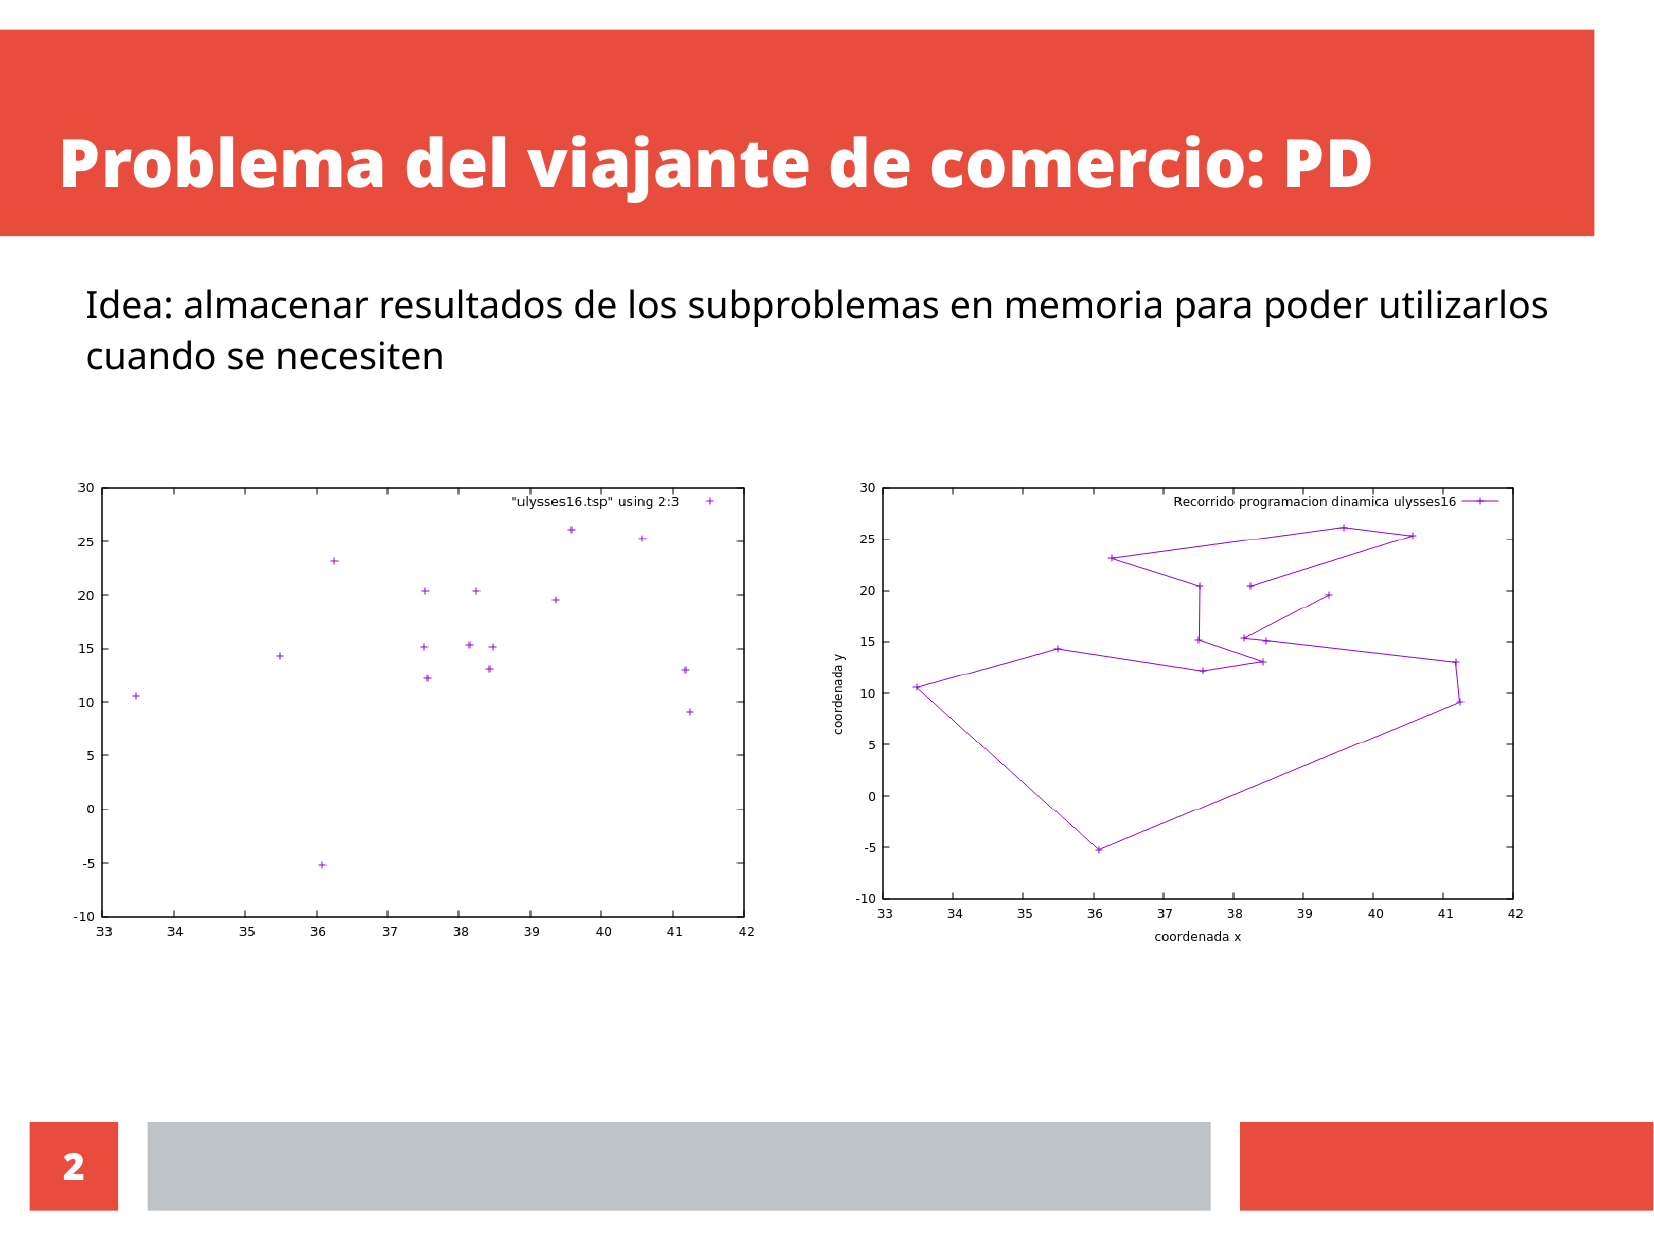

# Problema del viajante de comercio: PD
Idea: almacenar resultados de los subproblemas en memoria para poder utilizarlos cuando se necesiten
2